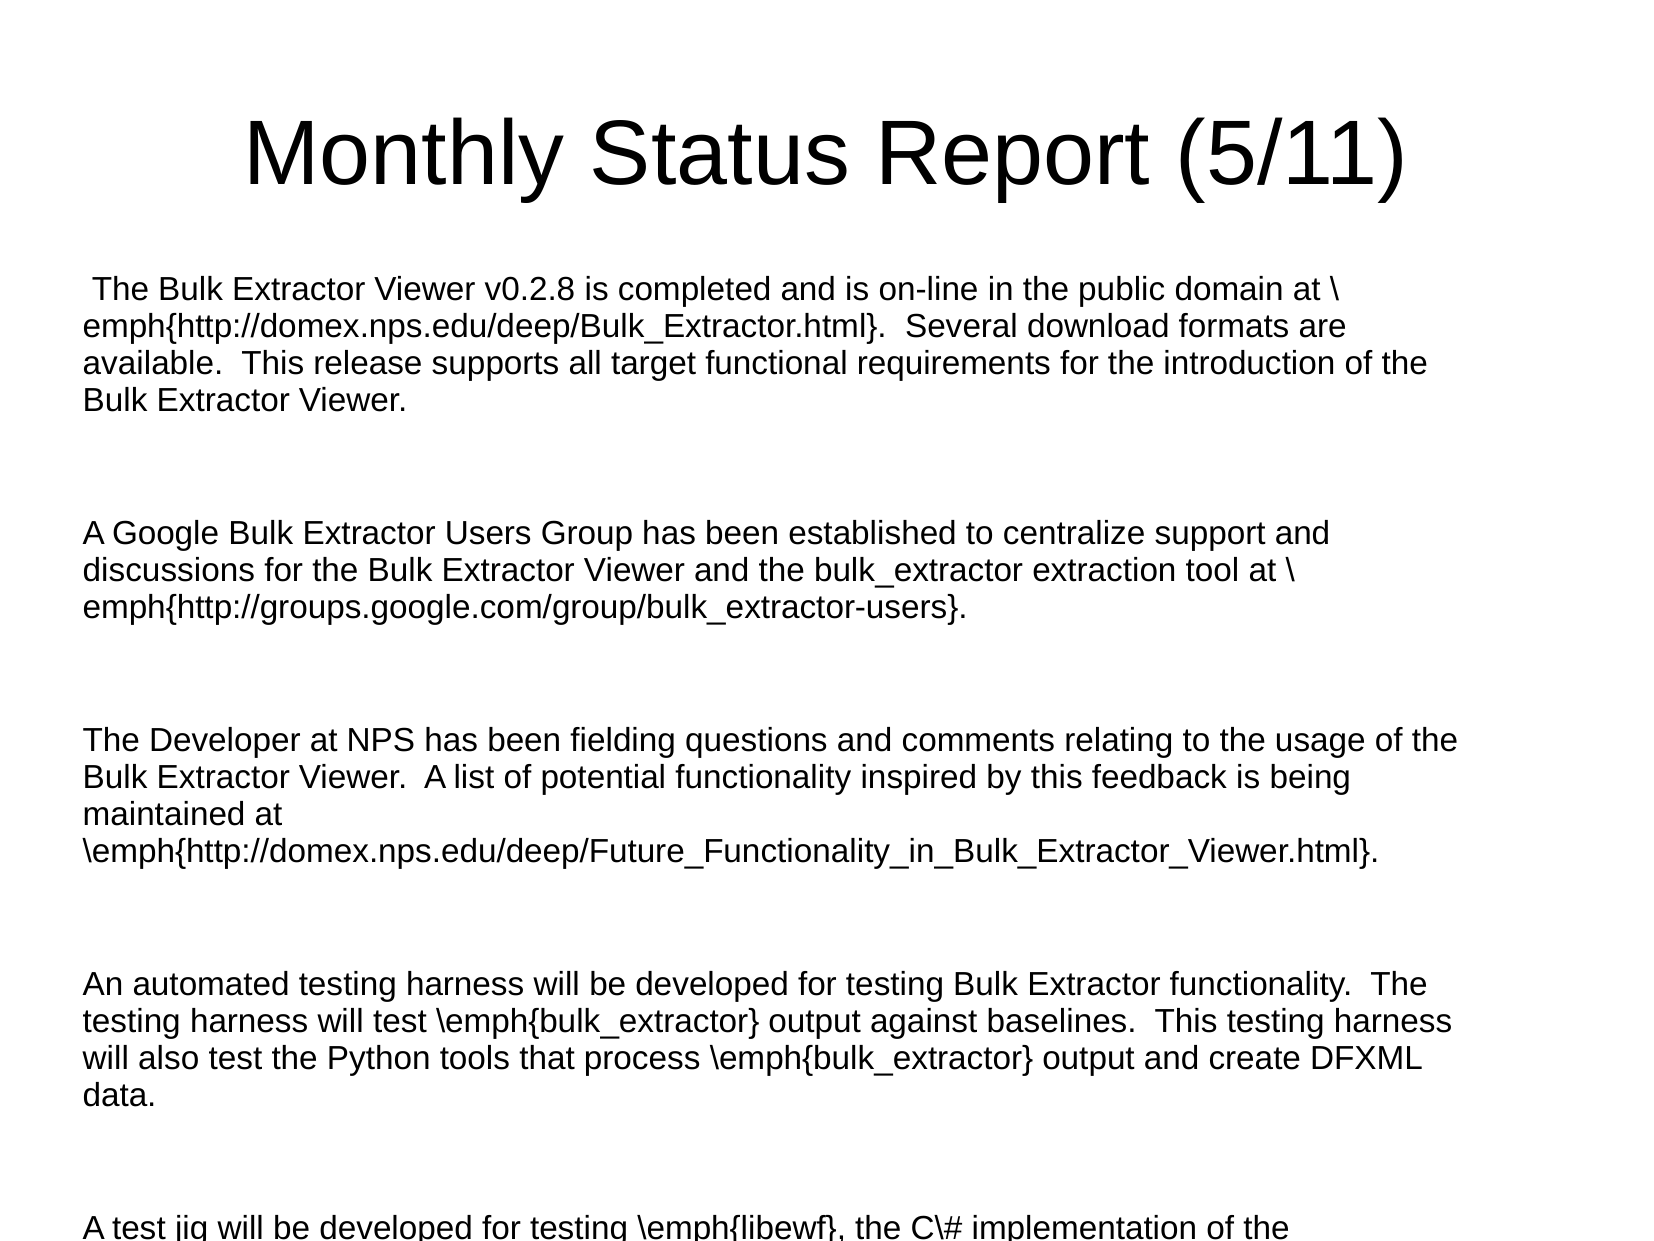

# Monthly Status Report (5/11)
 The Bulk Extractor Viewer v0.2.8 is completed and is on-line in the public domain at \emph{http://domex.nps.edu/deep/Bulk_Extractor.html}. Several download formats are available. This release supports all target functional requirements for the introduction of the Bulk Extractor Viewer.
A Google Bulk Extractor Users Group has been established to centralize support and discussions for the Bulk Extractor Viewer and the bulk_extractor extraction tool at \emph{http://groups.google.com/group/bulk_extractor-users}.
The Developer at NPS has been fielding questions and comments relating to the usage of the Bulk Extractor Viewer. A list of potential functionality inspired by this feedback is being maintained at \emph{http://domex.nps.edu/deep/Future_Functionality_in_Bulk_Extractor_Viewer.html}.
An automated testing harness will be developed for testing Bulk Extractor functionality. The testing harness will test \emph{bulk_extractor} output against baselines. This testing harness will also test the Python tools that process \emph{bulk_extractor} output and create DFXML data.
A test jig will be developed for testing \emph{libewf}, the C\# implementation of the EnCase .E01 file reader that NPS is creating.